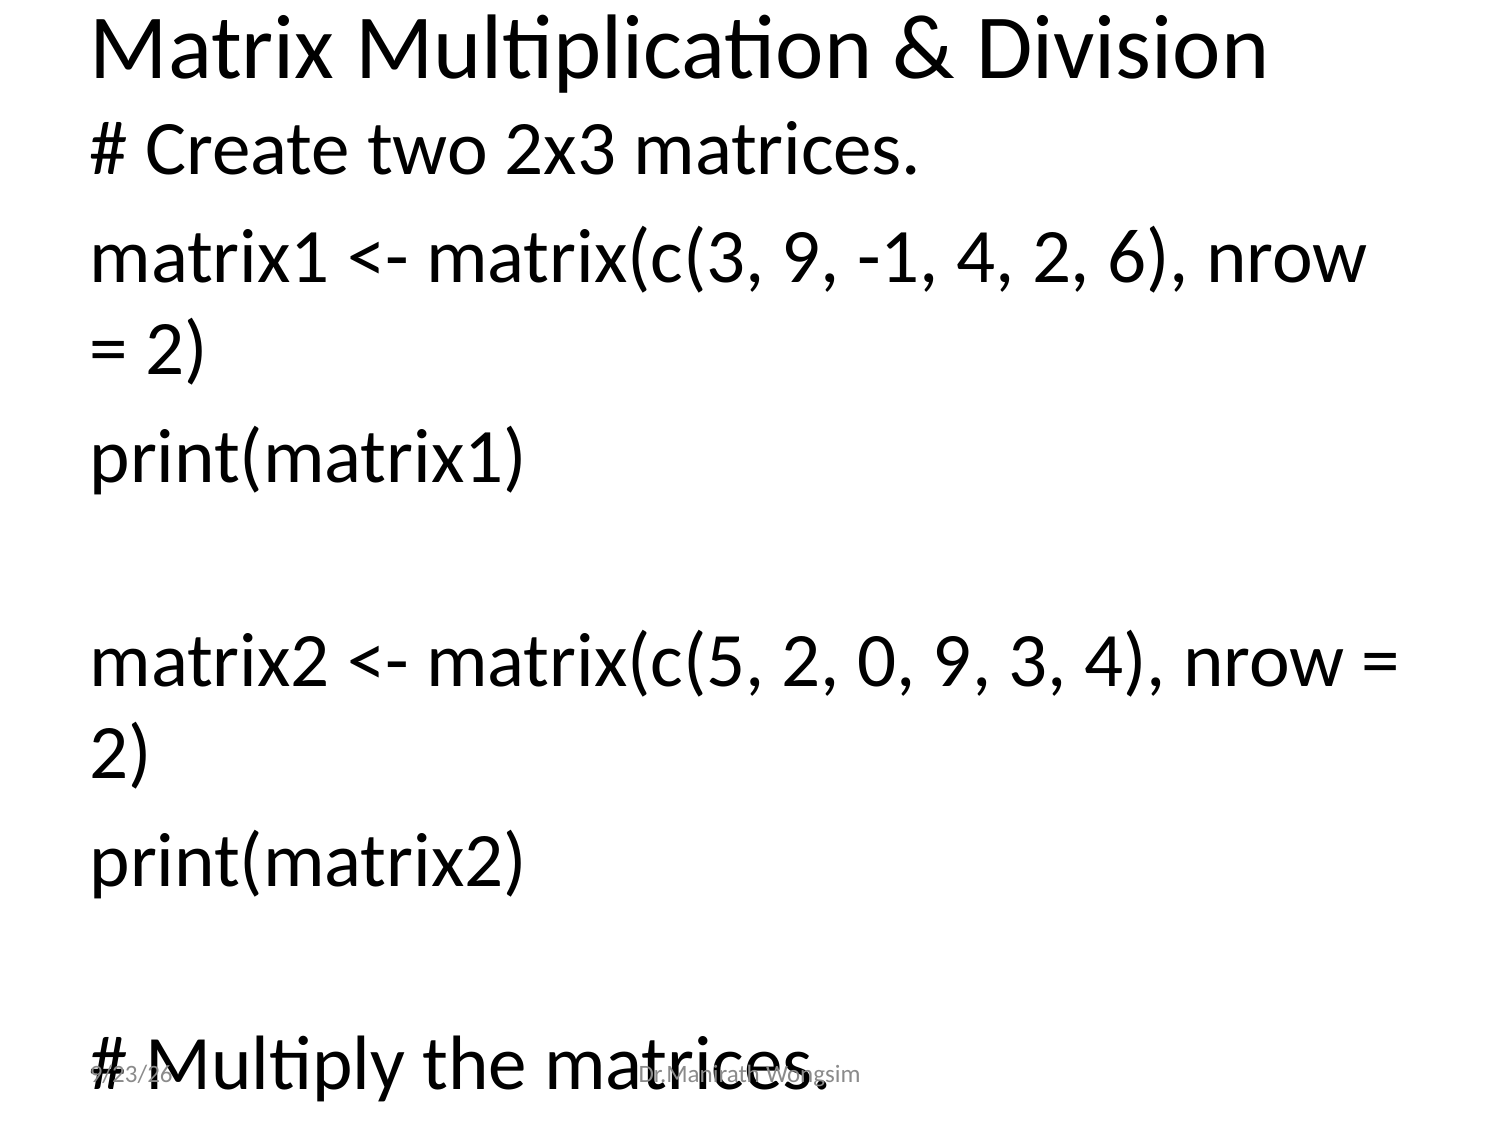

Matrix Multiplication & Division
# Create two 2x3 matrices.
matrix1 <- matrix(c(3, 9, -1, 4, 2, 6), nrow = 2)
print(matrix1)
matrix2 <- matrix(c(5, 2, 0, 9, 3, 4), nrow = 2)
print(matrix2)
# Multiply the matrices.
result <- matrix1 * matrix2
cat("Result of multiplication","\n")
print(result)
# Divide the matrices
result <- matrix1 / matrix2
cat("Result of division","\n")
print(result)
When we execute the above code, it produces the following result −
 [,1] [,2] [,3]
[1,] 3 -1 2
[2,] 9 4 6
 [,1] [,2] [,3]
[1,] 5 0 3
[2,] 2 9 4
Result of multiplication
 [,1] [,2] [,3]
[1,] 15 0 6
[2,] 18 36 24
Result of division
 [,1] [,2] [,3]
[1,] 0.6 -Inf 0.6666667
[2,] 4.5 0.4444444 1.5000000
Dr.Manirath Wongsim